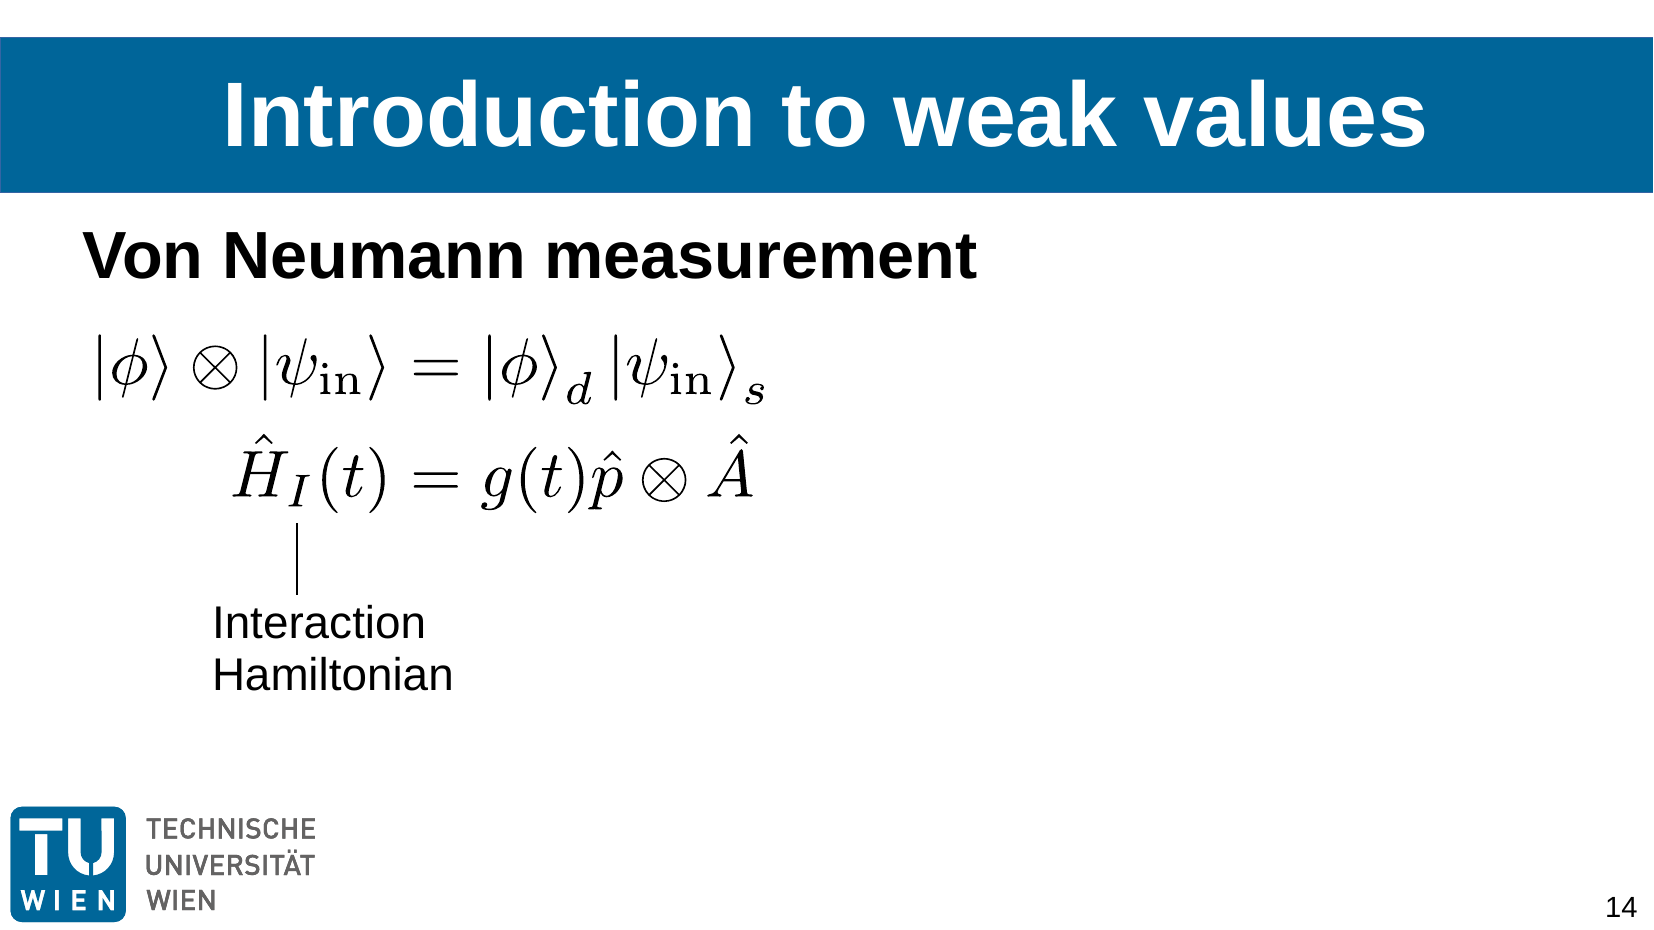

# Introduction to weak values
Von Neumann measurement
Interaction
Hamiltonian